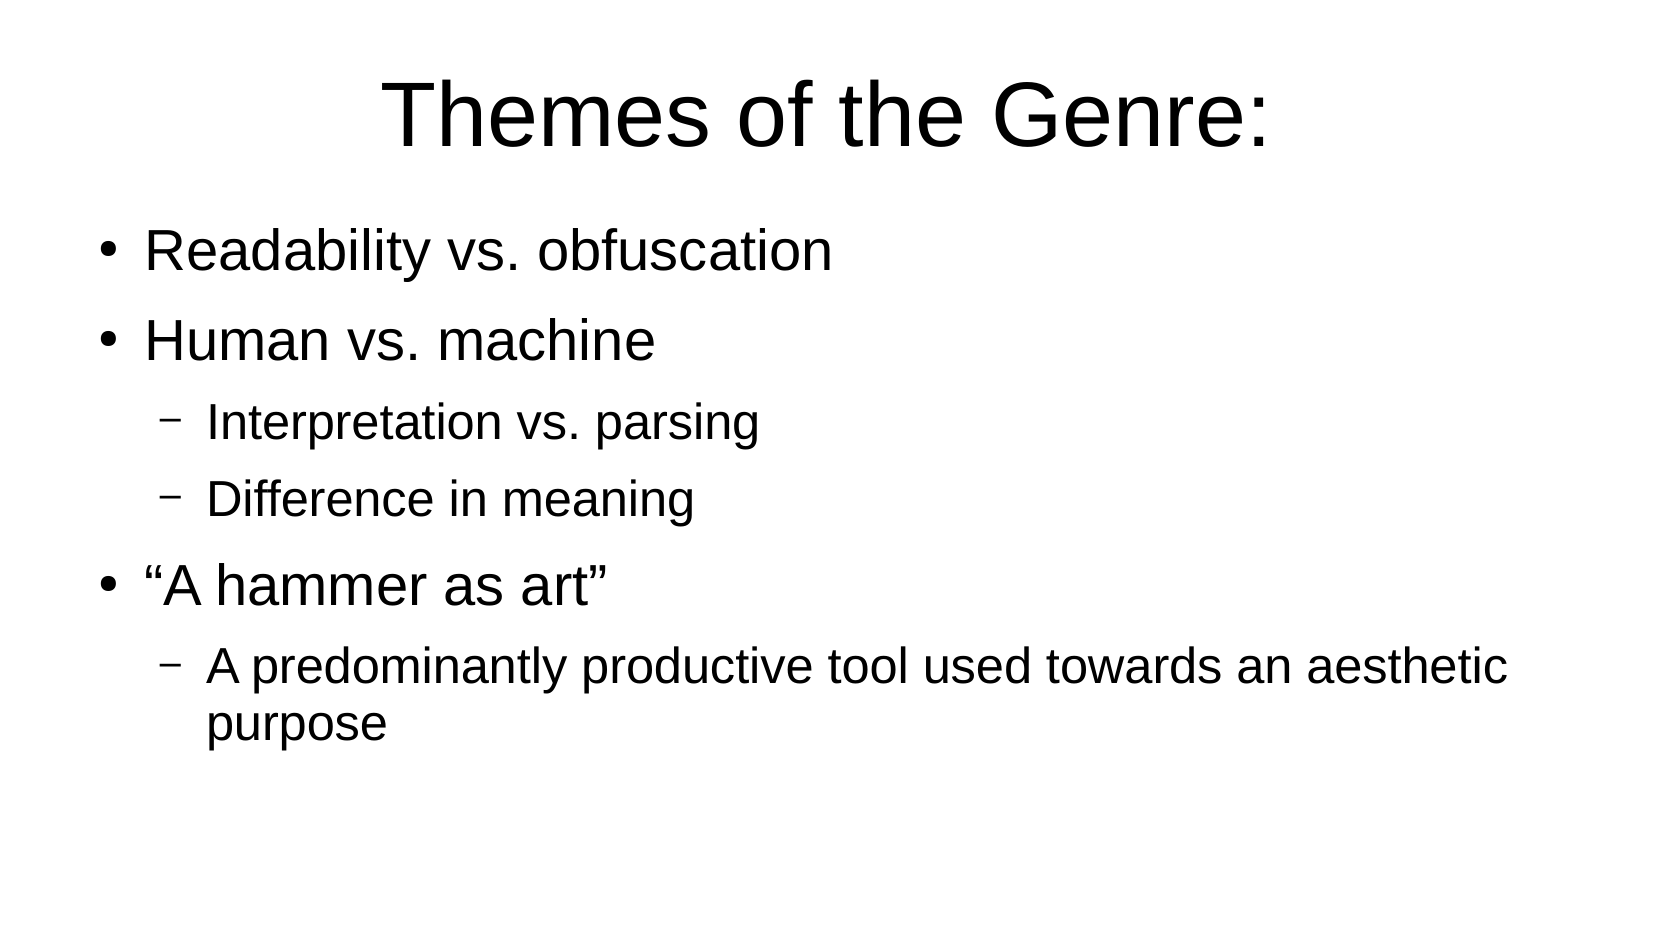

# Themes of the Genre:
Readability vs. obfuscation
Human vs. machine
Interpretation vs. parsing
Difference in meaning
“A hammer as art”
A predominantly productive tool used towards an aesthetic purpose